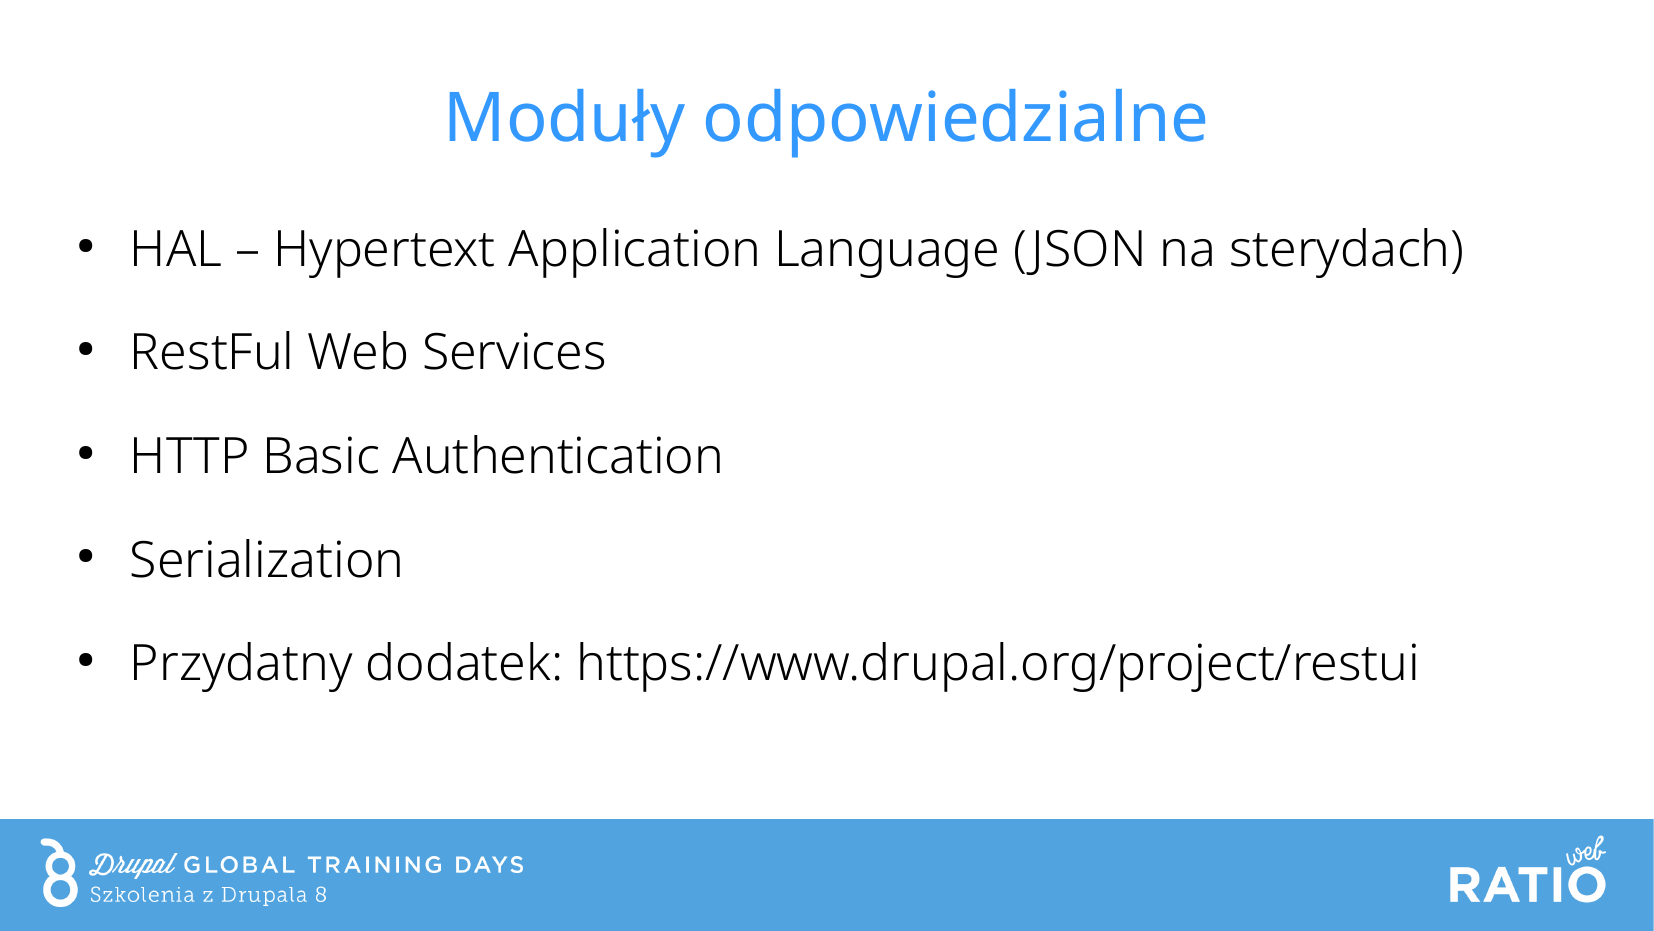

# Moduły odpowiedzialne
HAL – Hypertext Application Language (JSON na sterydach)
RestFul Web Services
HTTP Basic Authentication
Serialization
Przydatny dodatek: https://www.drupal.org/project/restui